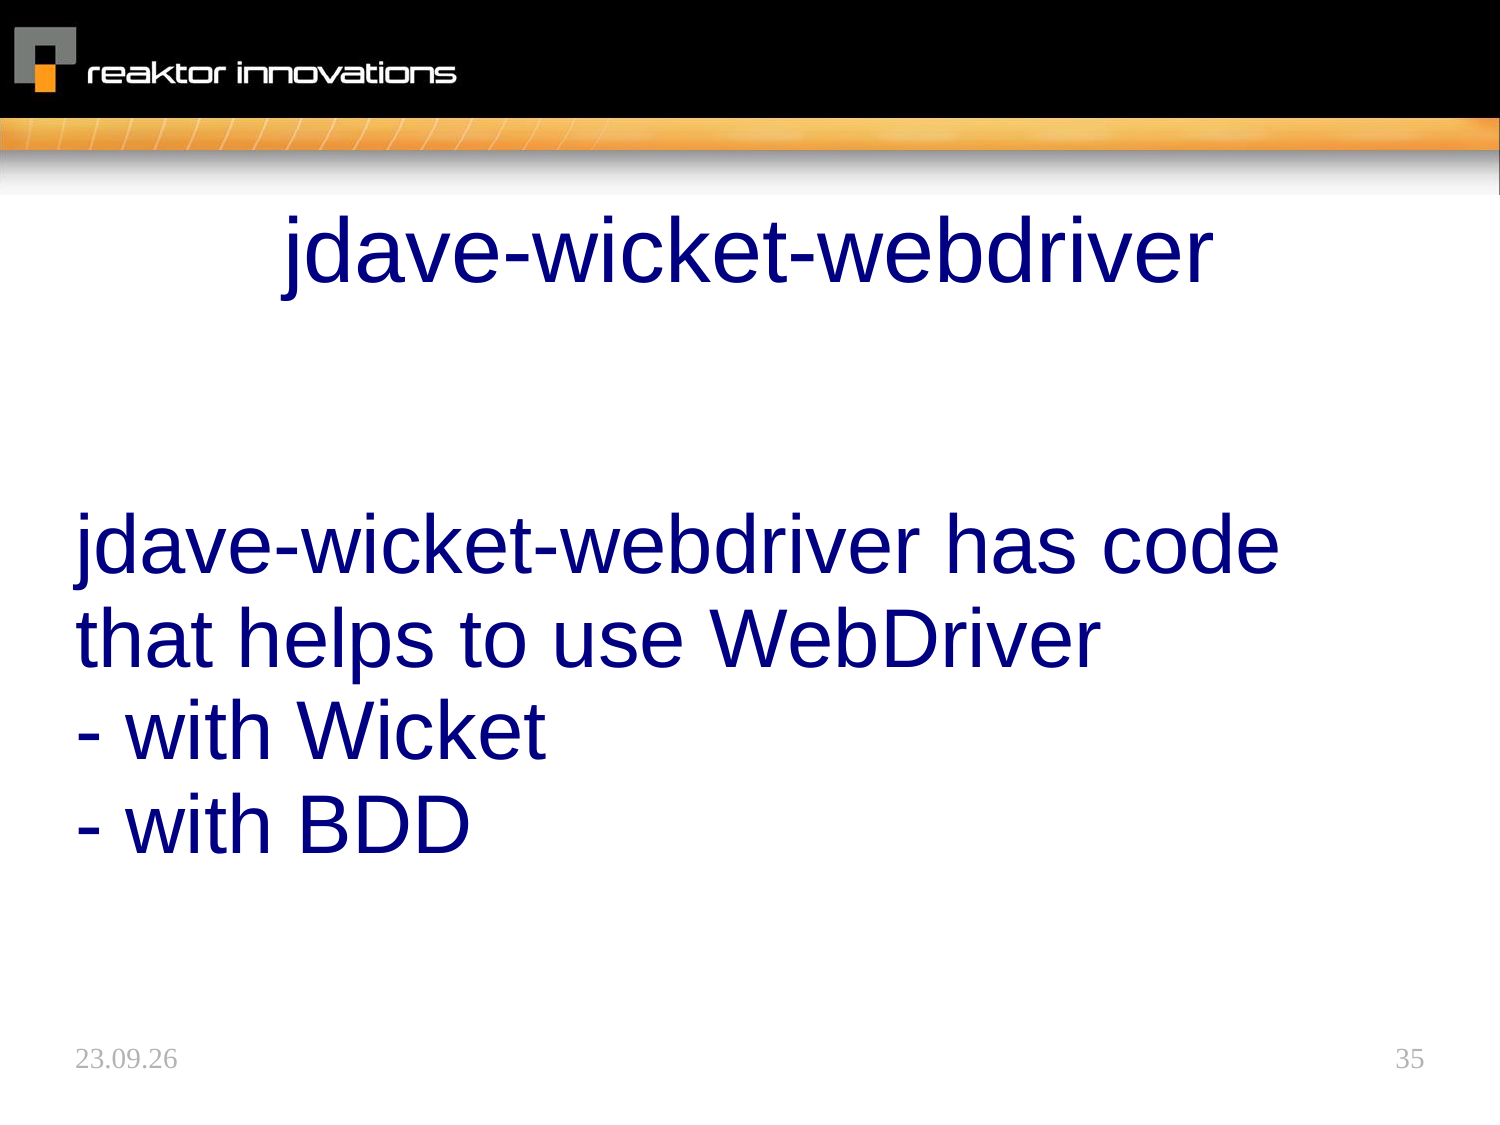

# jdave-wicket-webdriver
jdave-wicket-webdriver has code that helps to use WebDriver
- with Wicket
- with BDD
35